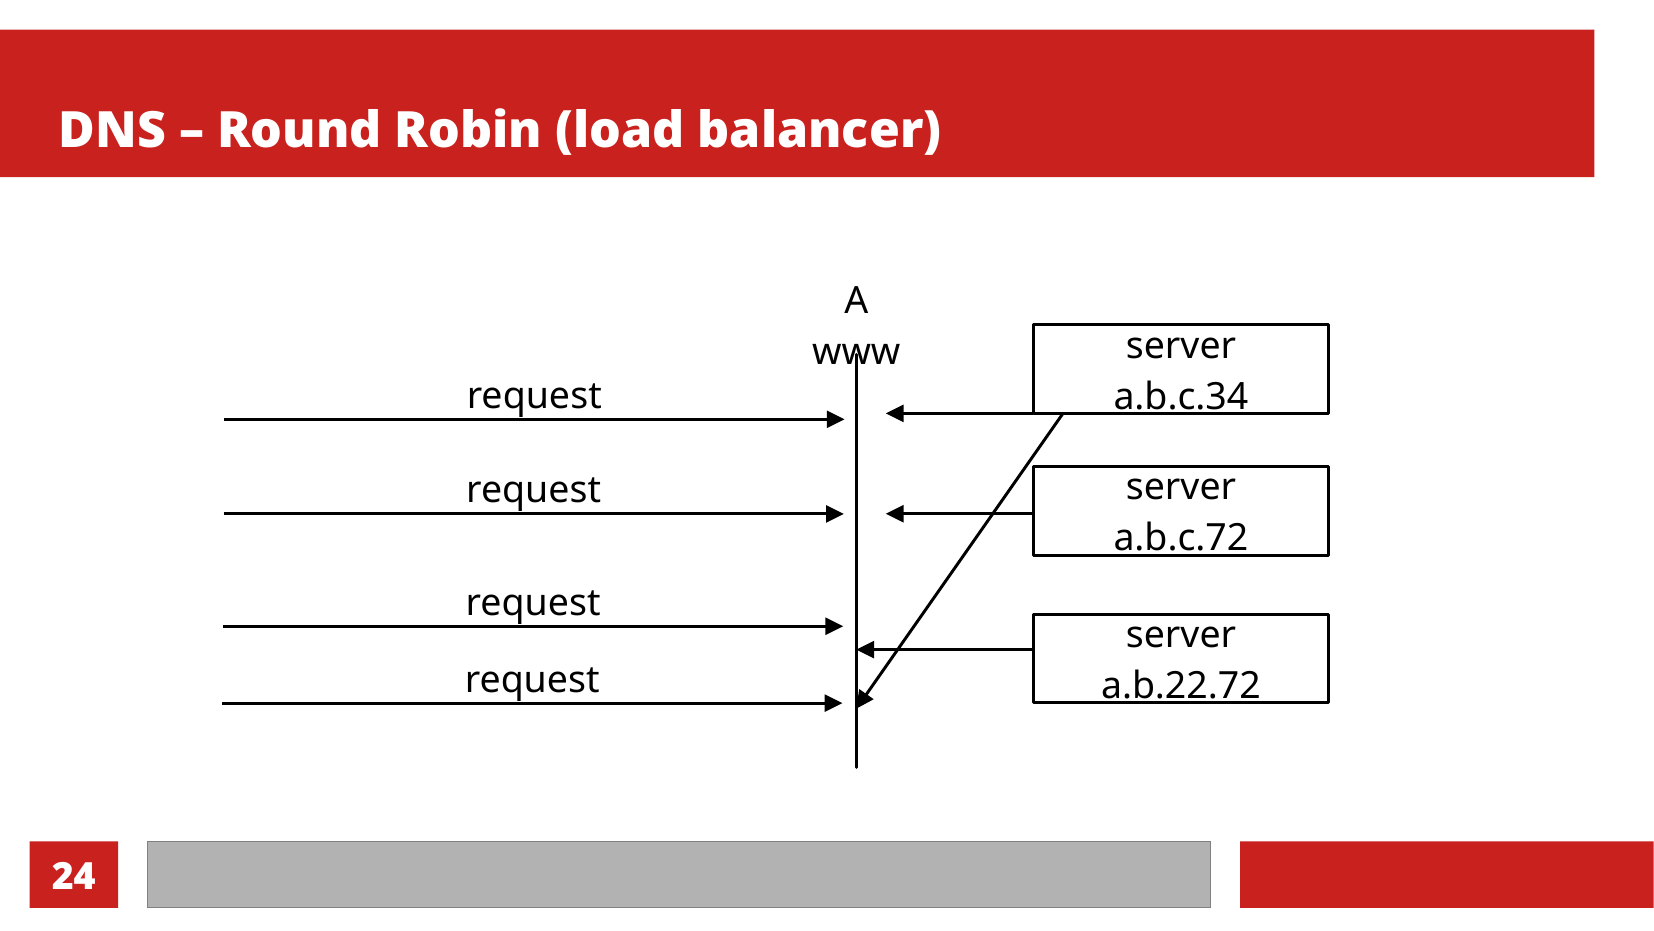

# DNS – Round Robin (load balancer)
A
www
server
a.b.c.34
request
server
a.b.c.72
request
server
a.b.22.72
request
request
24